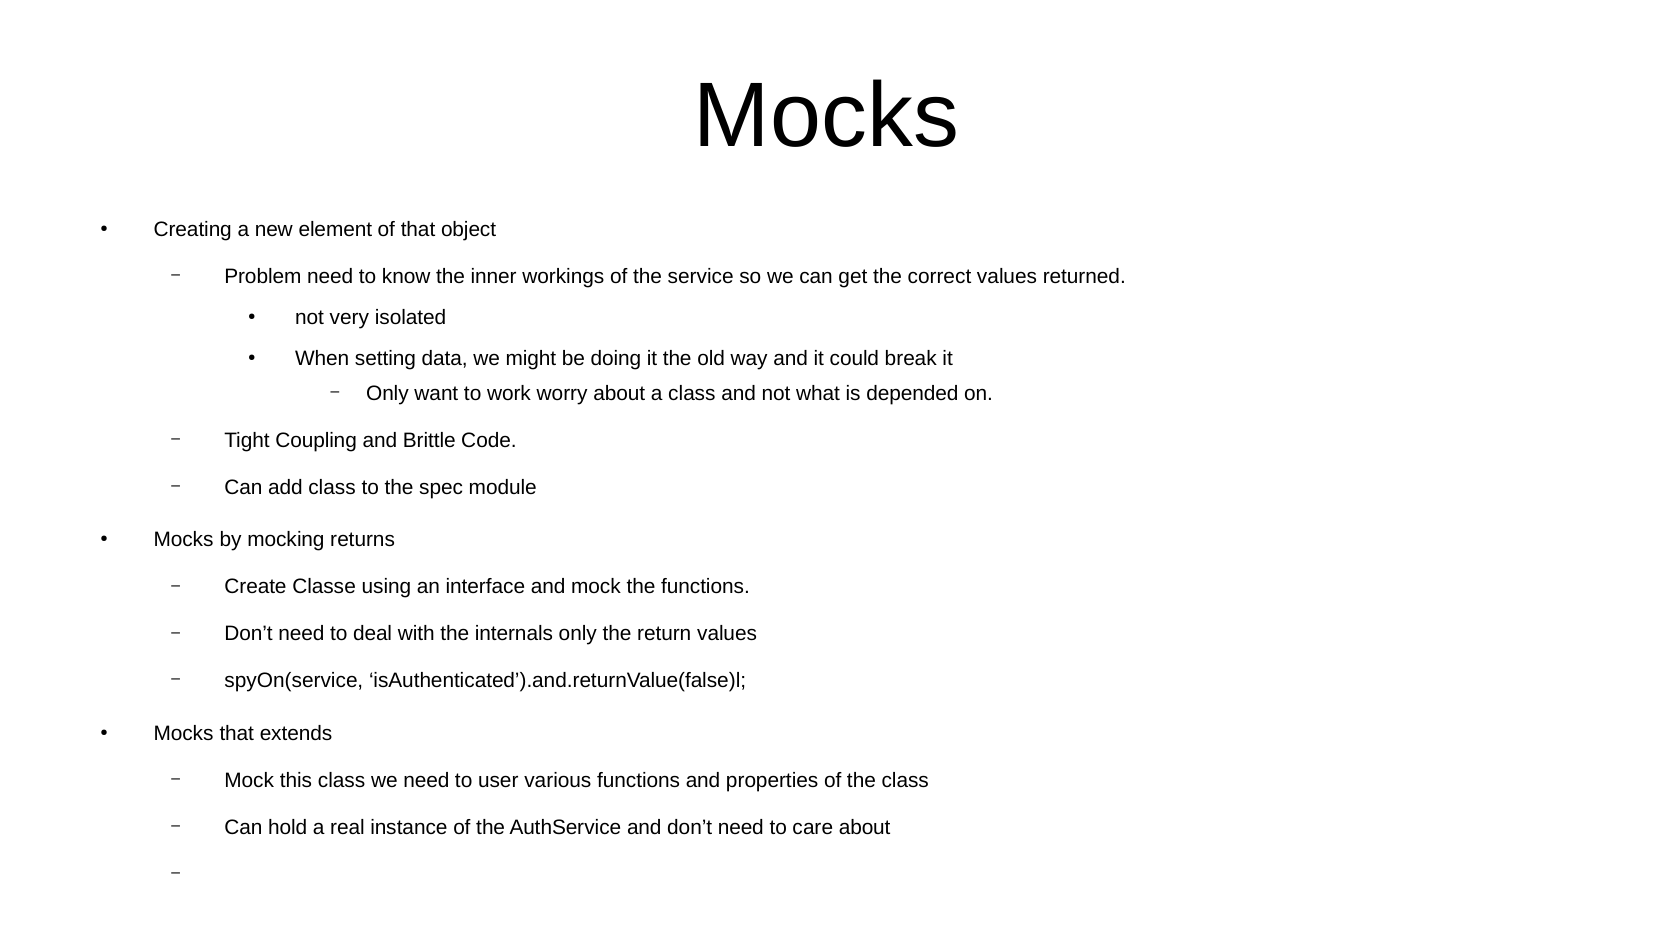

# Mocks
Creating a new element of that object
Problem need to know the inner workings of the service so we can get the correct values returned.
not very isolated
When setting data, we might be doing it the old way and it could break it
Only want to work worry about a class and not what is depended on.
Tight Coupling and Brittle Code.
Can add class to the spec module
Mocks by mocking returns
Create Classe using an interface and mock the functions.
Don’t need to deal with the internals only the return values
spyOn(service, ‘isAuthenticated’).and.returnValue(false)l;
Mocks that extends
Mock this class we need to user various functions and properties of the class
Can hold a real instance of the AuthService and don’t need to care about